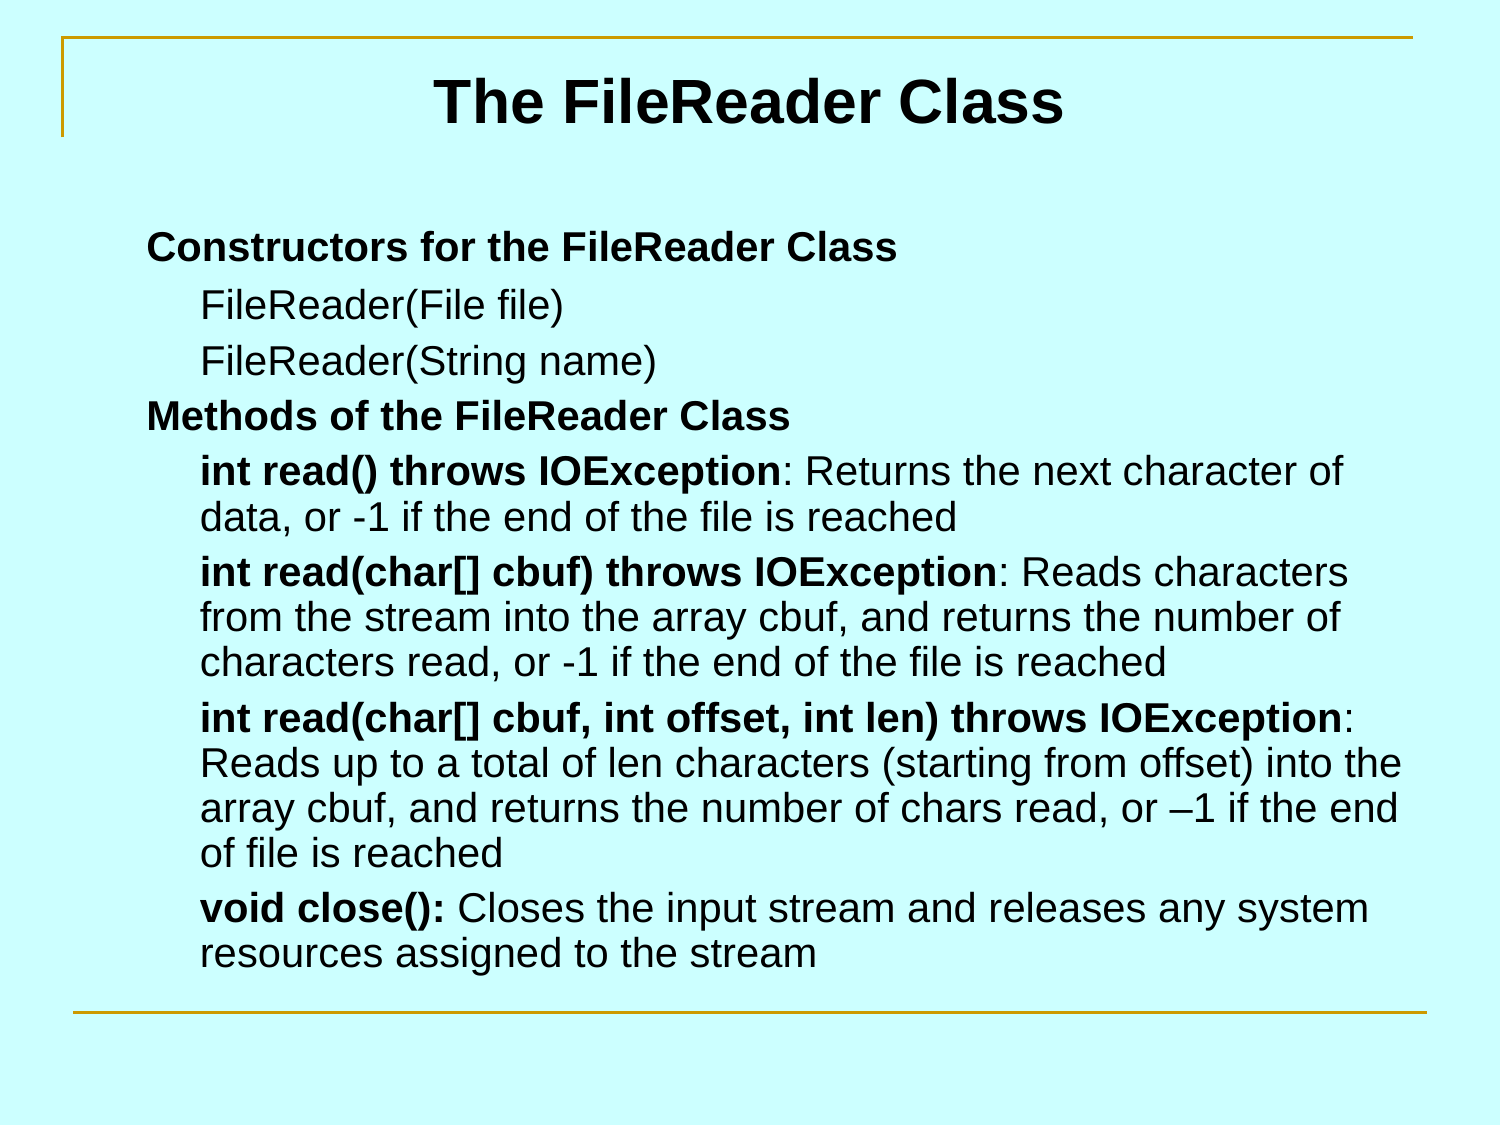

# The FileReader Class
	Constructors for the FileReader Class
FileReader(File file)
FileReader(String name)
	Methods of the FileReader Class
	int read() throws IOException: Returns the next character of data, or -1 if the end of the file is reached
 	int read(char[] cbuf) throws IOException: Reads characters from the stream into the array cbuf, and returns the number of characters read, or -1 if the end of the file is reached
	int read(char[] cbuf, int offset, int len) throws IOException: Reads up to a total of len characters (starting from offset) into the array cbuf, and returns the number of chars read, or –1 if the end of file is reached
	void close(): Closes the input stream and releases any system resources assigned to the stream